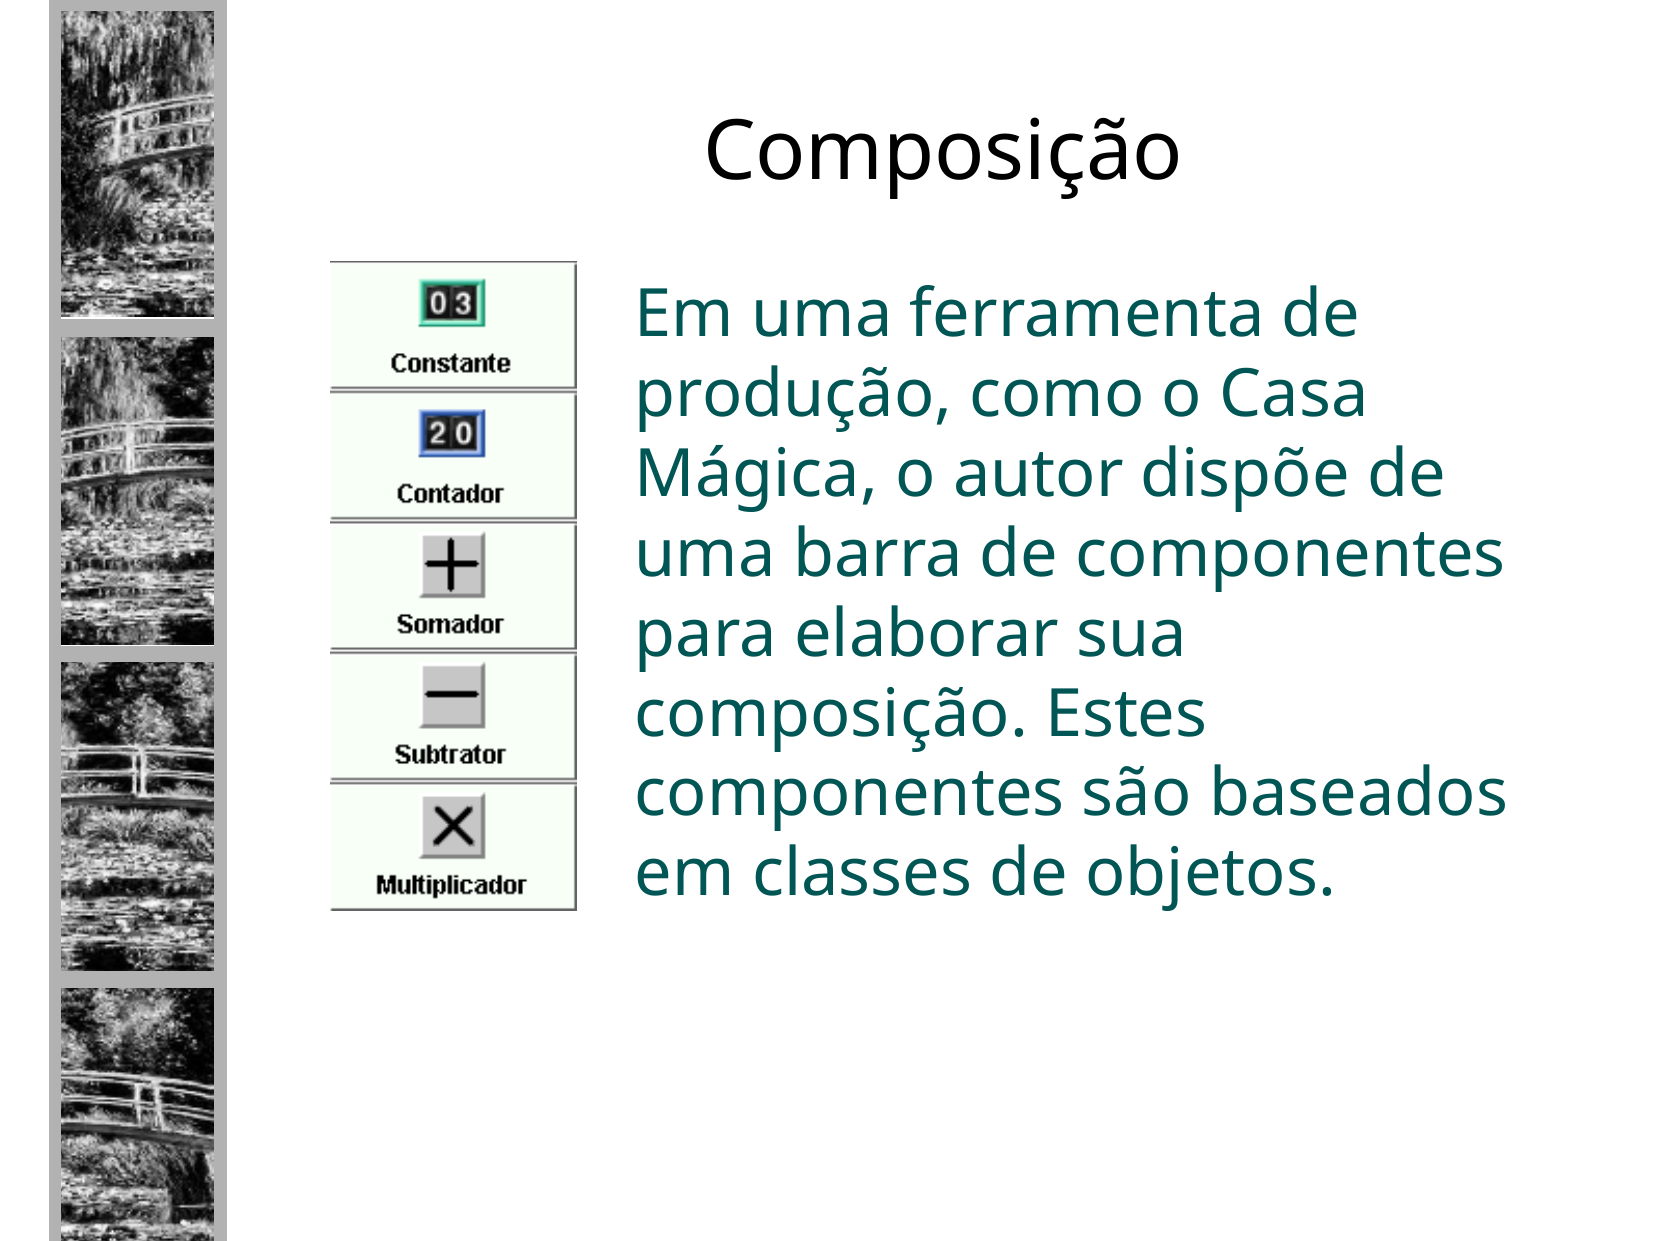

# Composição
Em uma ferramenta de produção, como o Casa Mágica, o autor dispõe de uma barra de componentes para elaborar sua composição. Estes componentes são baseados em classes de objetos.